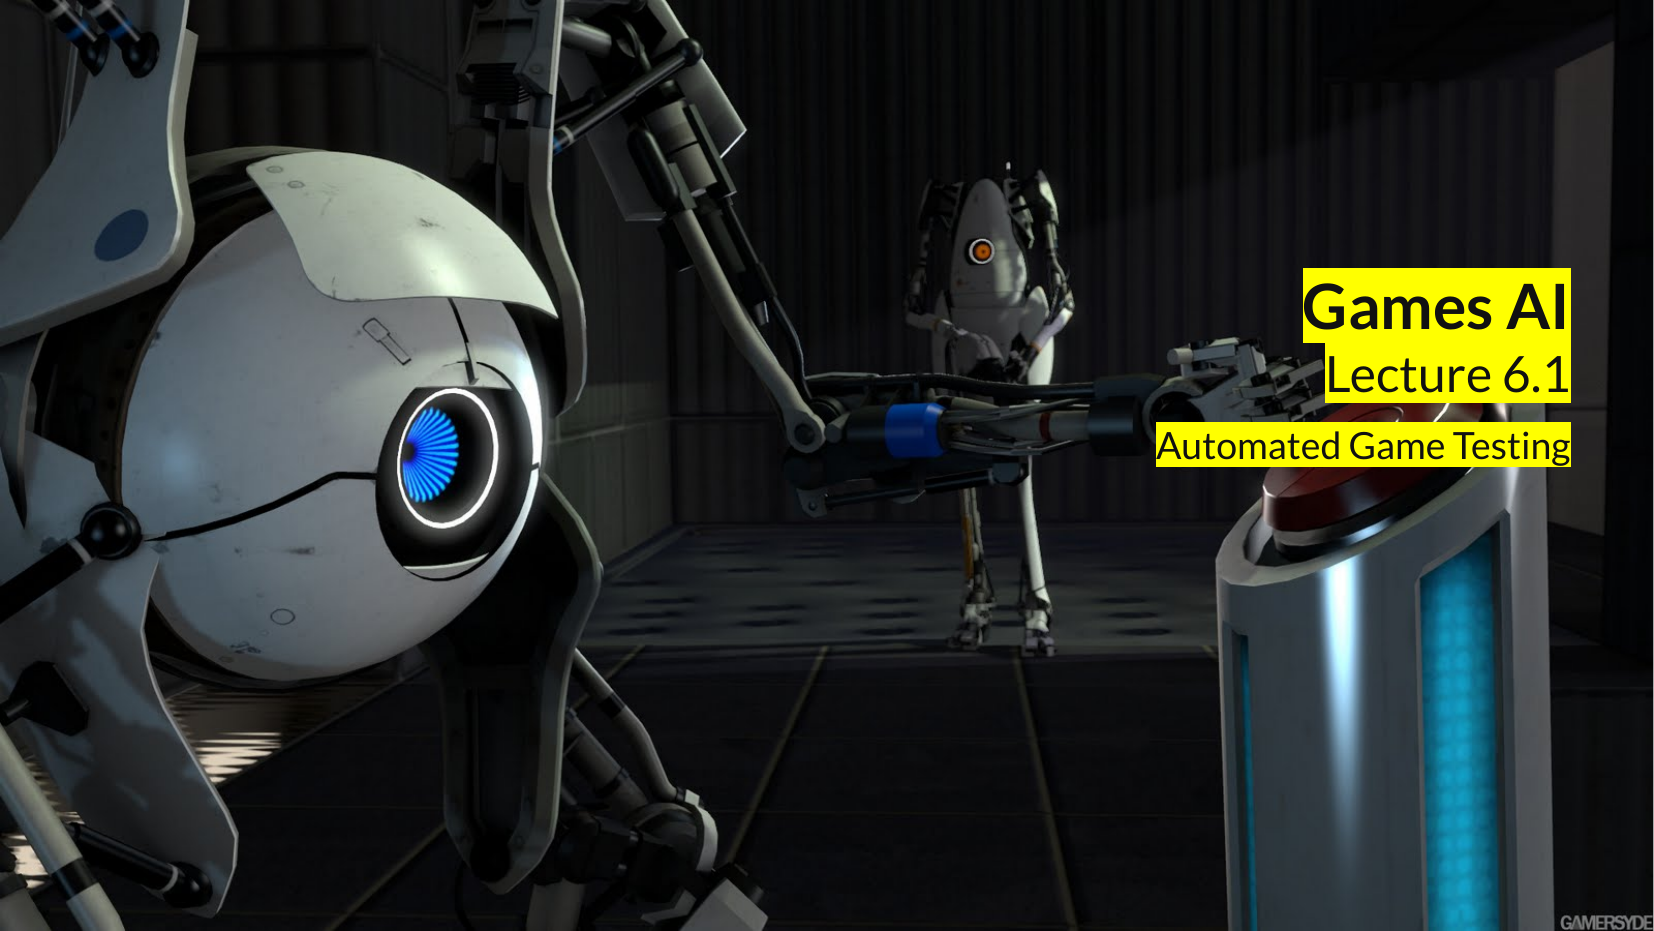

# Games AI
Lecture 6.1
Automated Game Testing